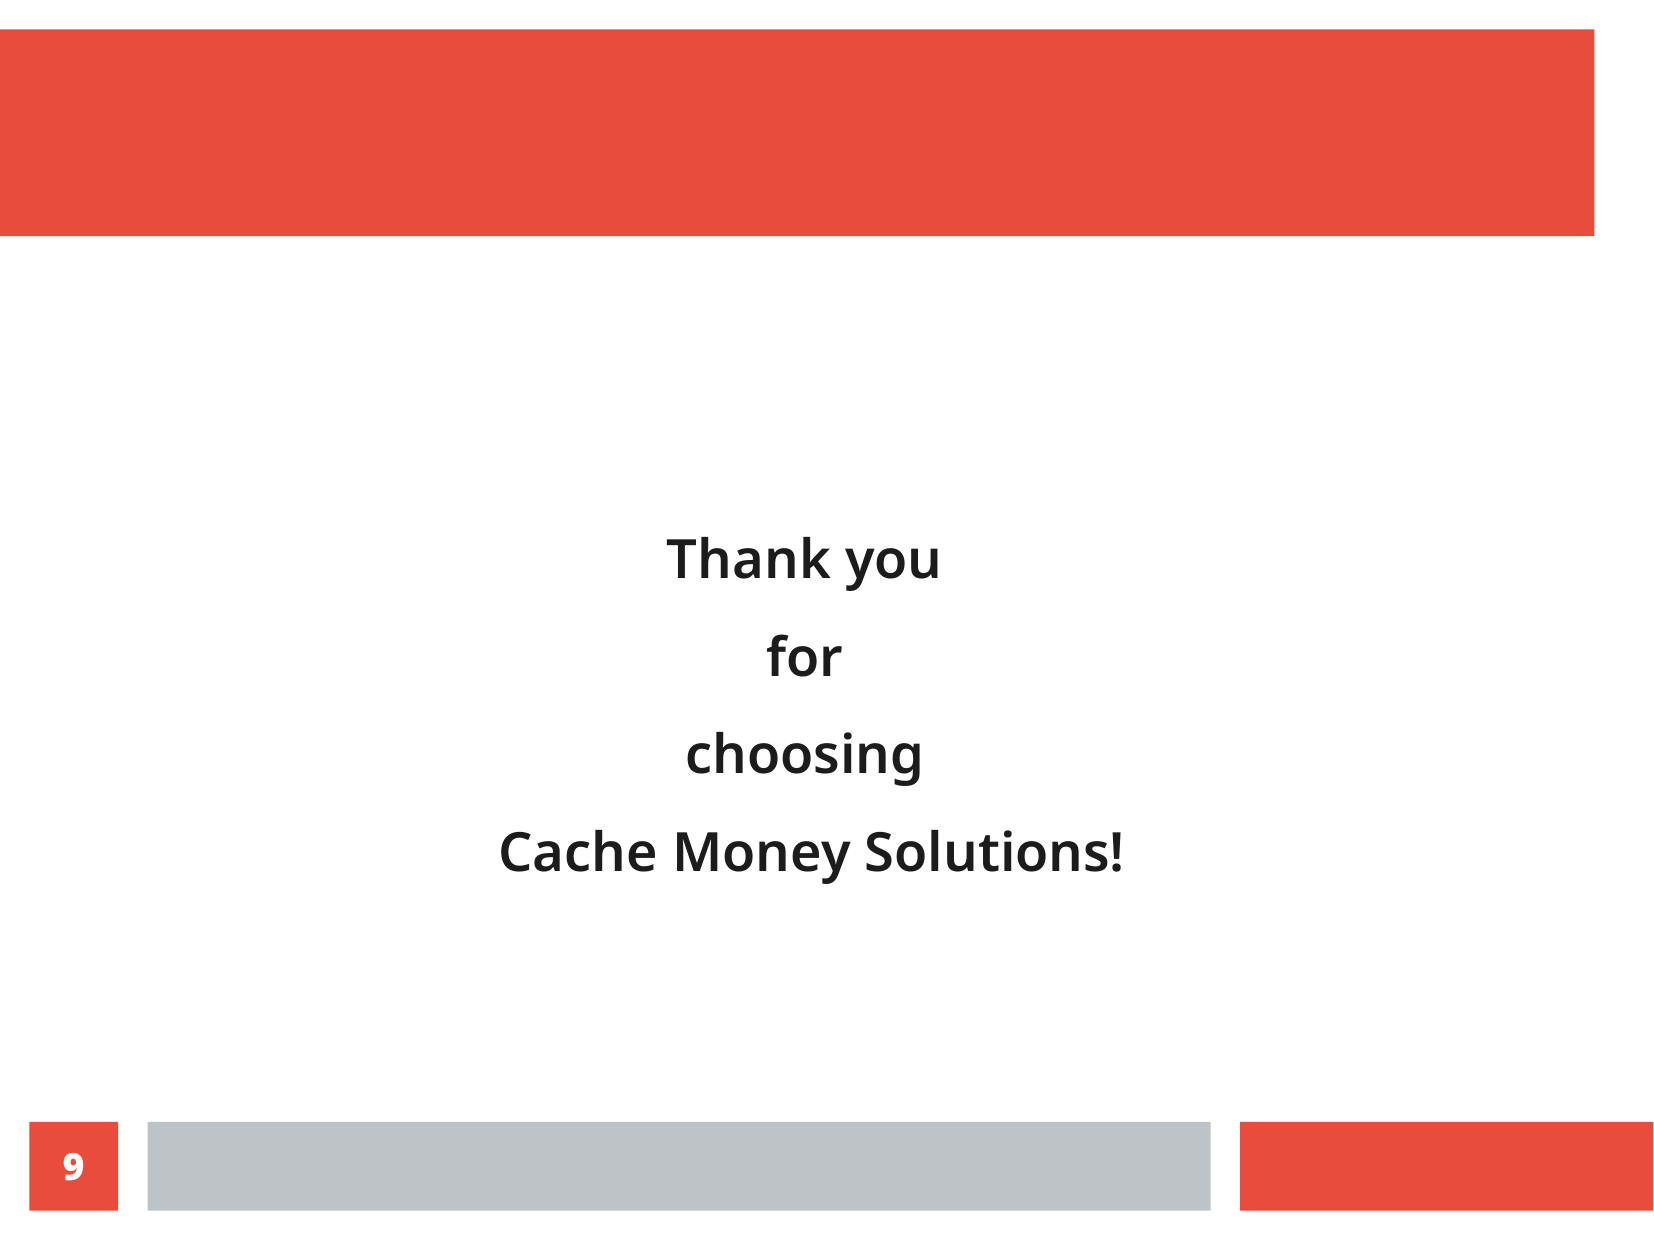

#
Thank you
for
choosing
Cache Money Solutions!
9